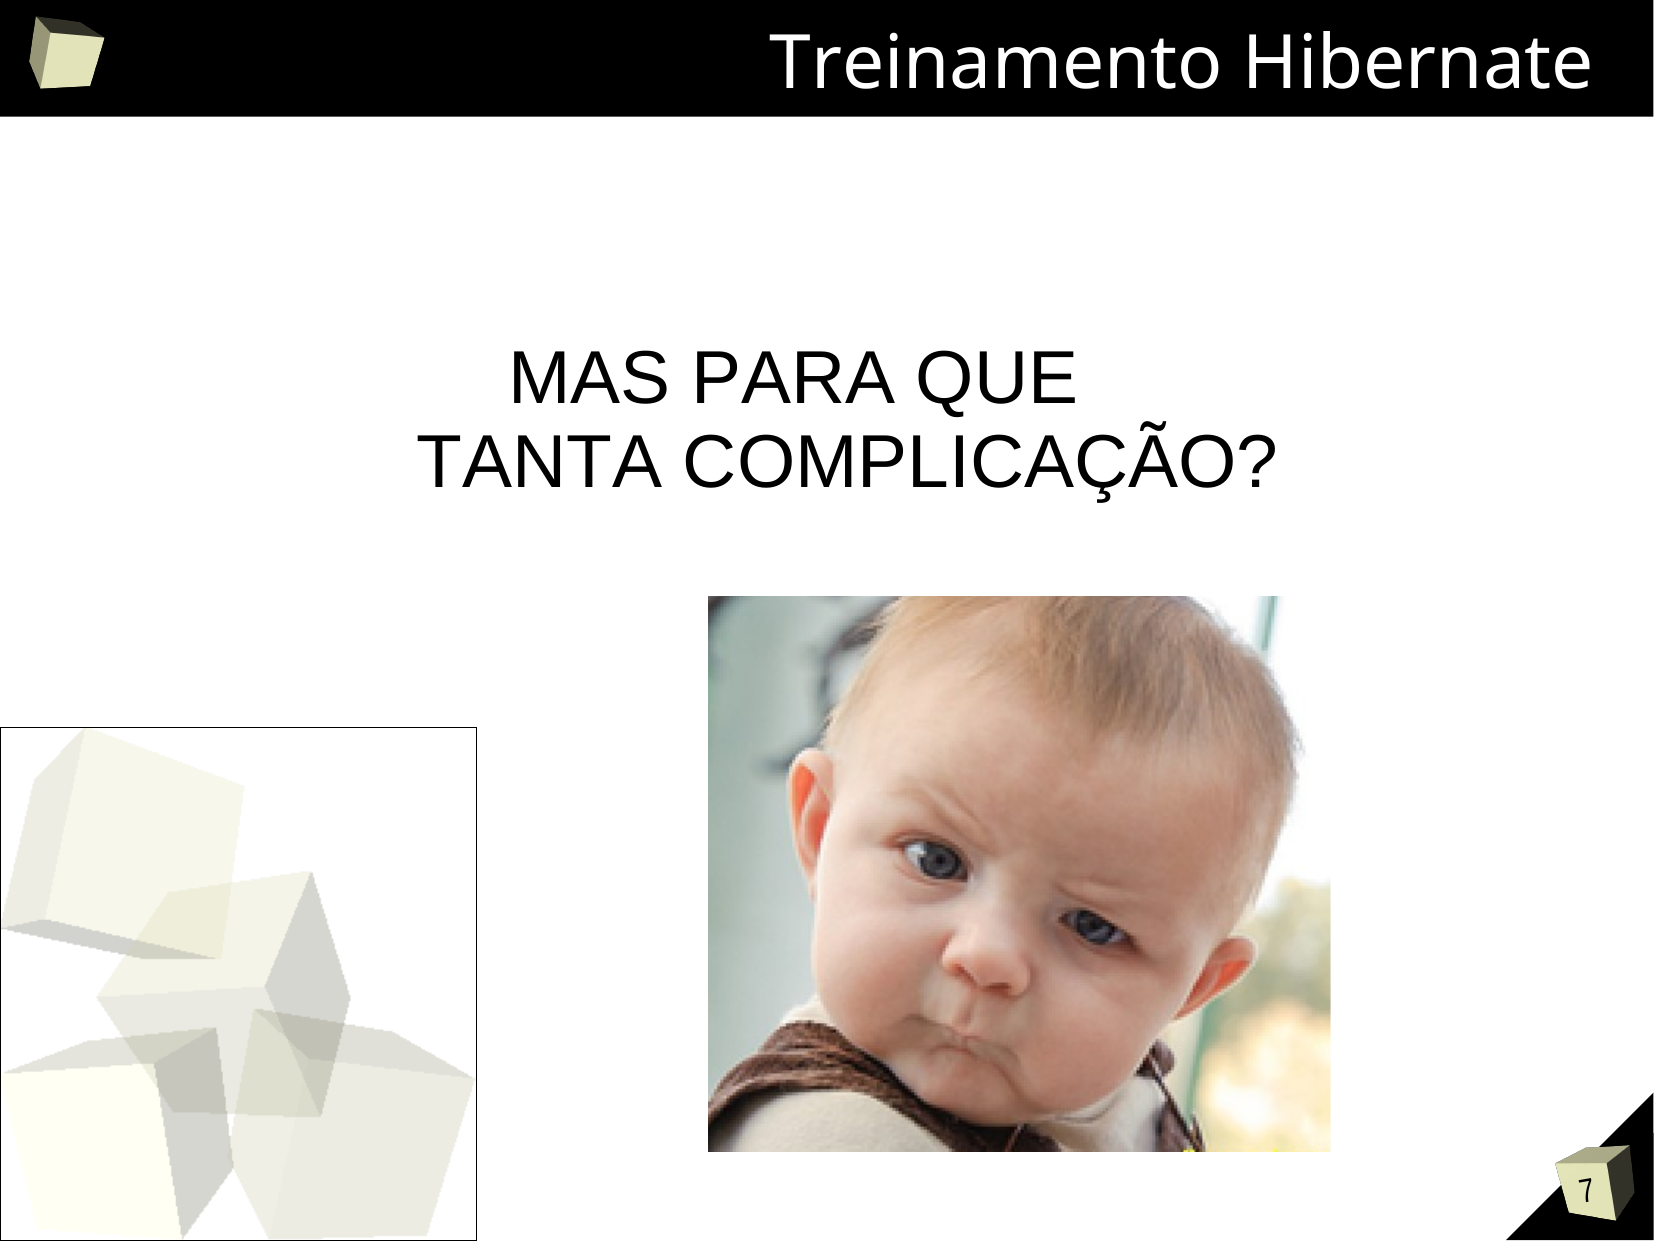

# Treinamento Hibernate
 MAS PARA QUE
 TANTA COMPLICAÇÃO?